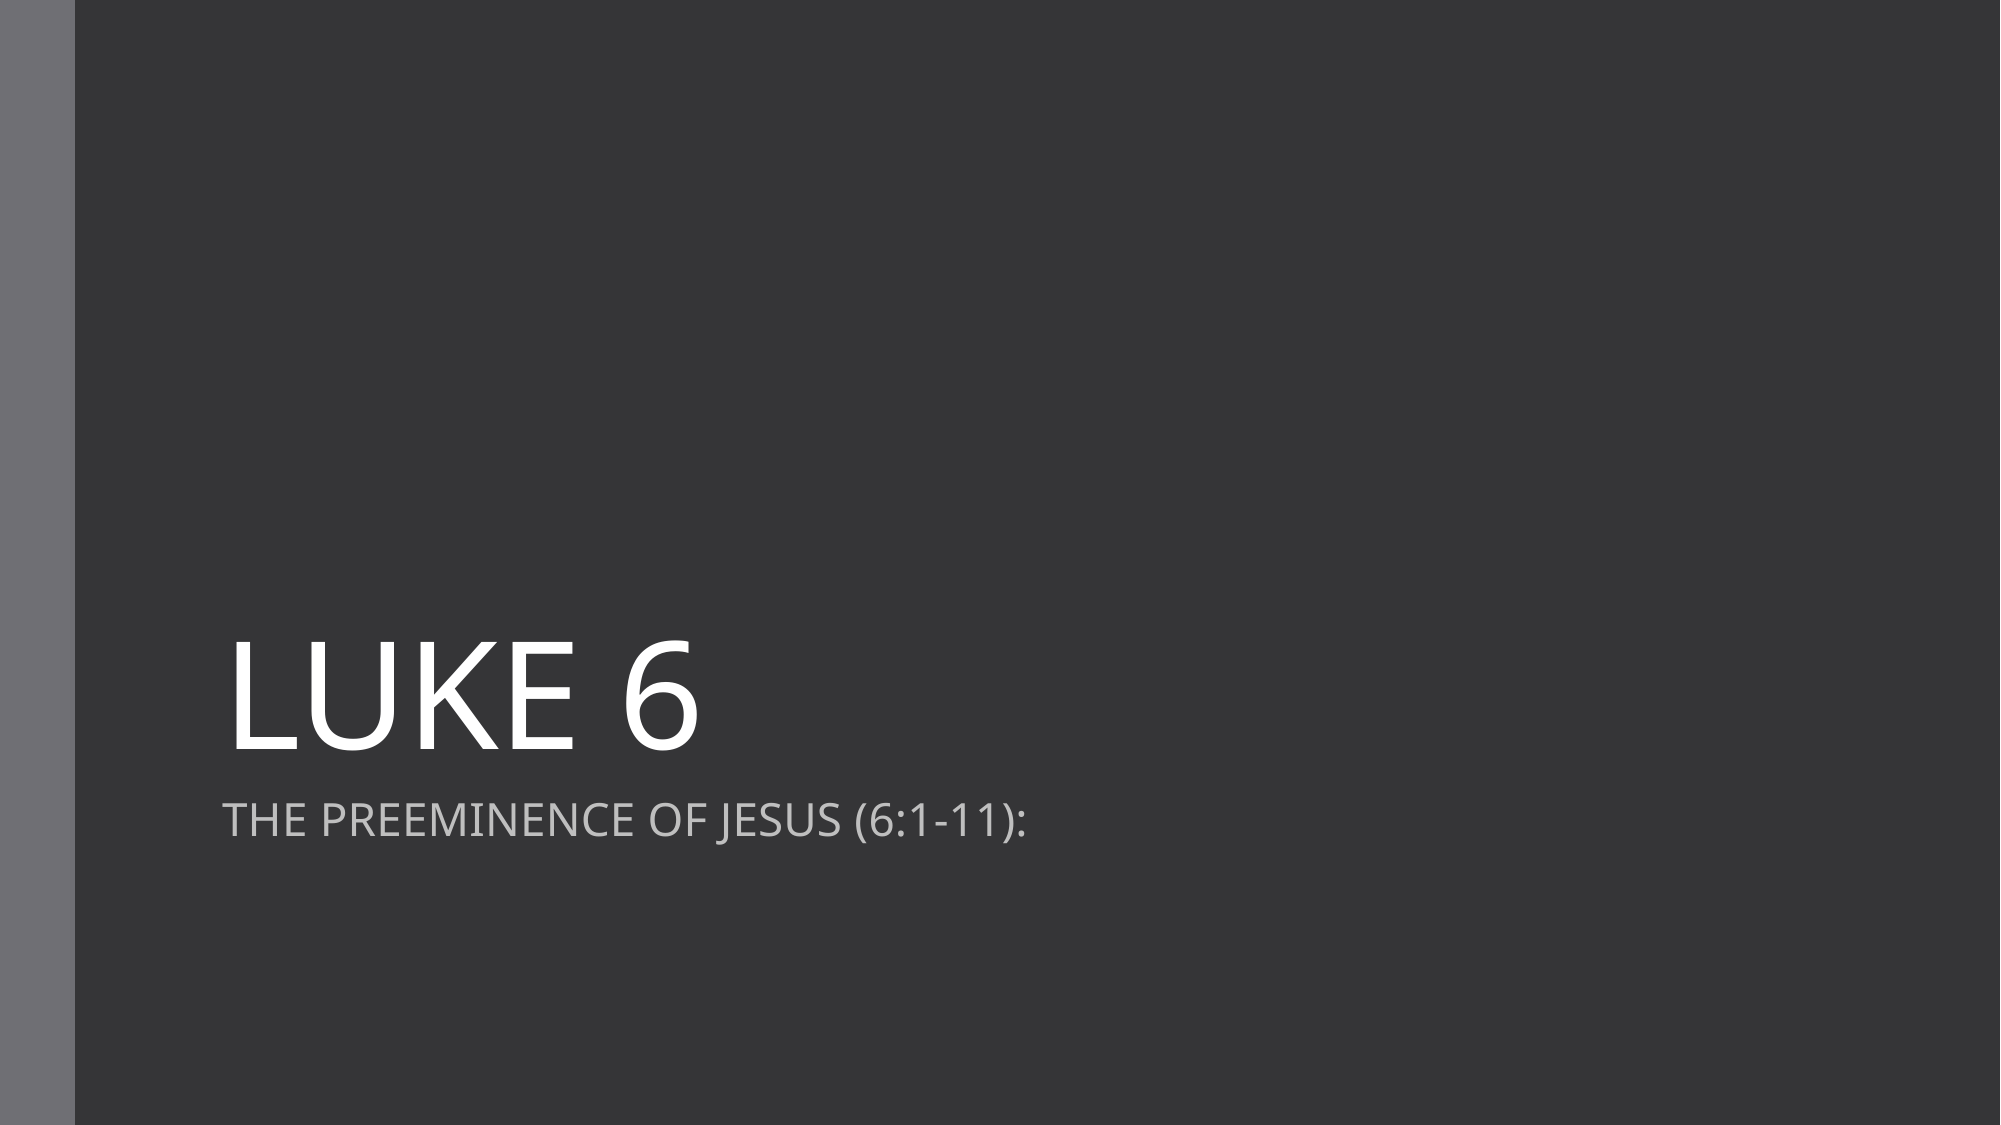

# LUKE 6
THE PREEMINENCE OF JESUS (6:1-11):